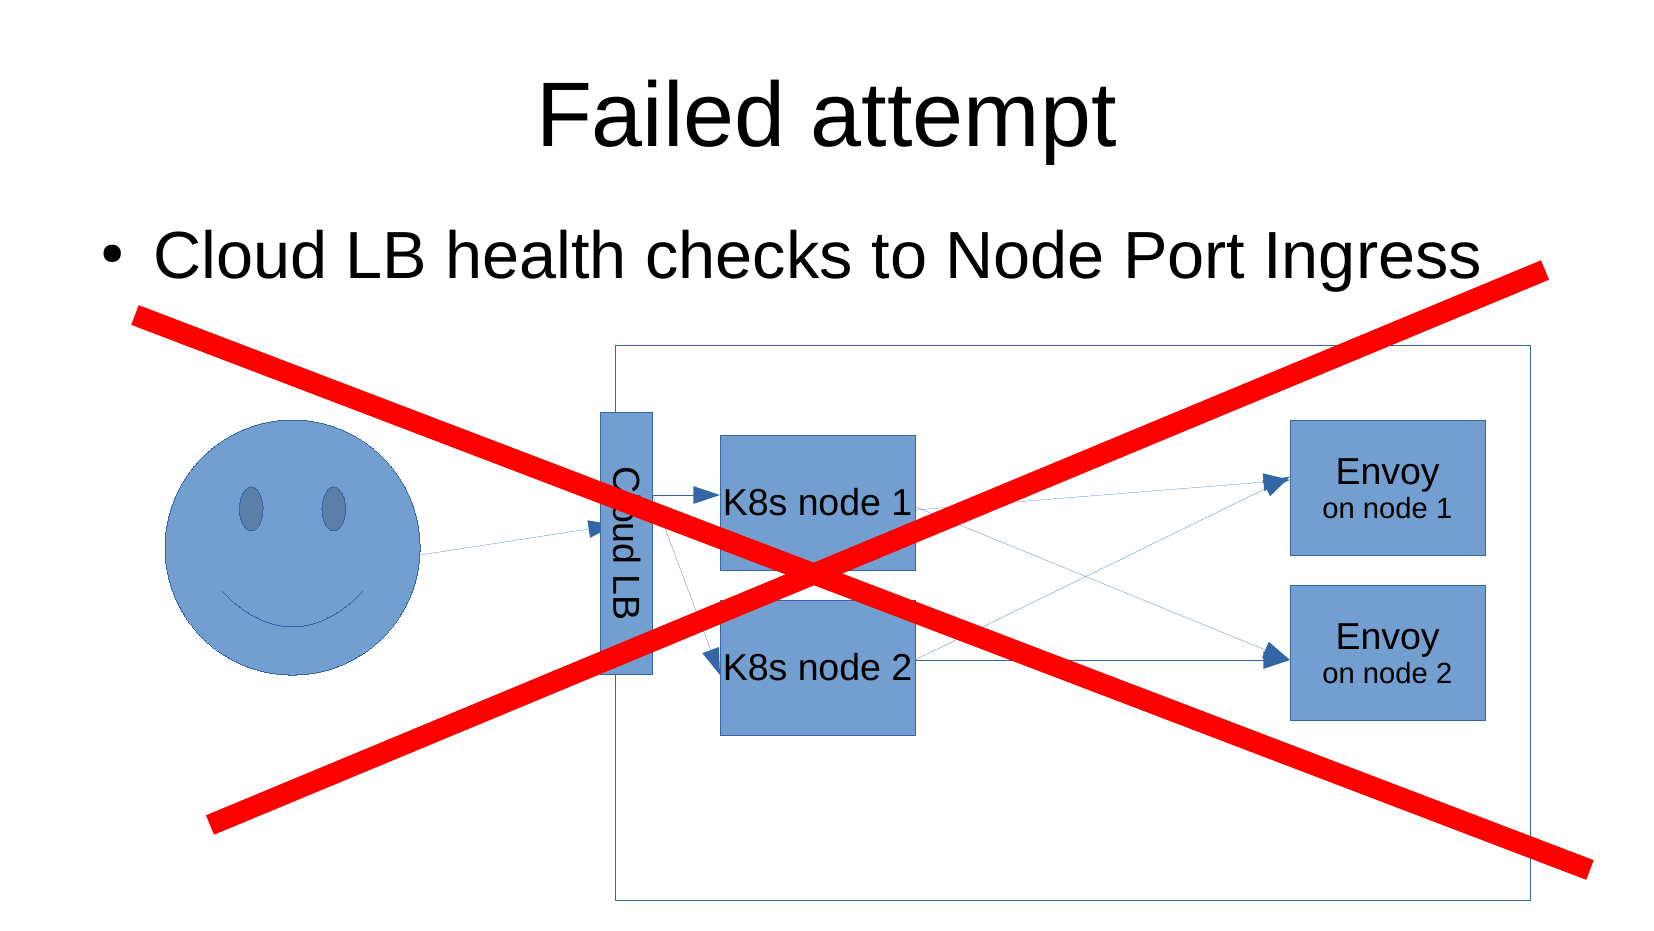

# Failed attempt
Cloud LB health checks to Node Port Ingress
Envoy
on node 1
K8s node 1
Cloud LB
Envoy
on node 2
K8s node 2